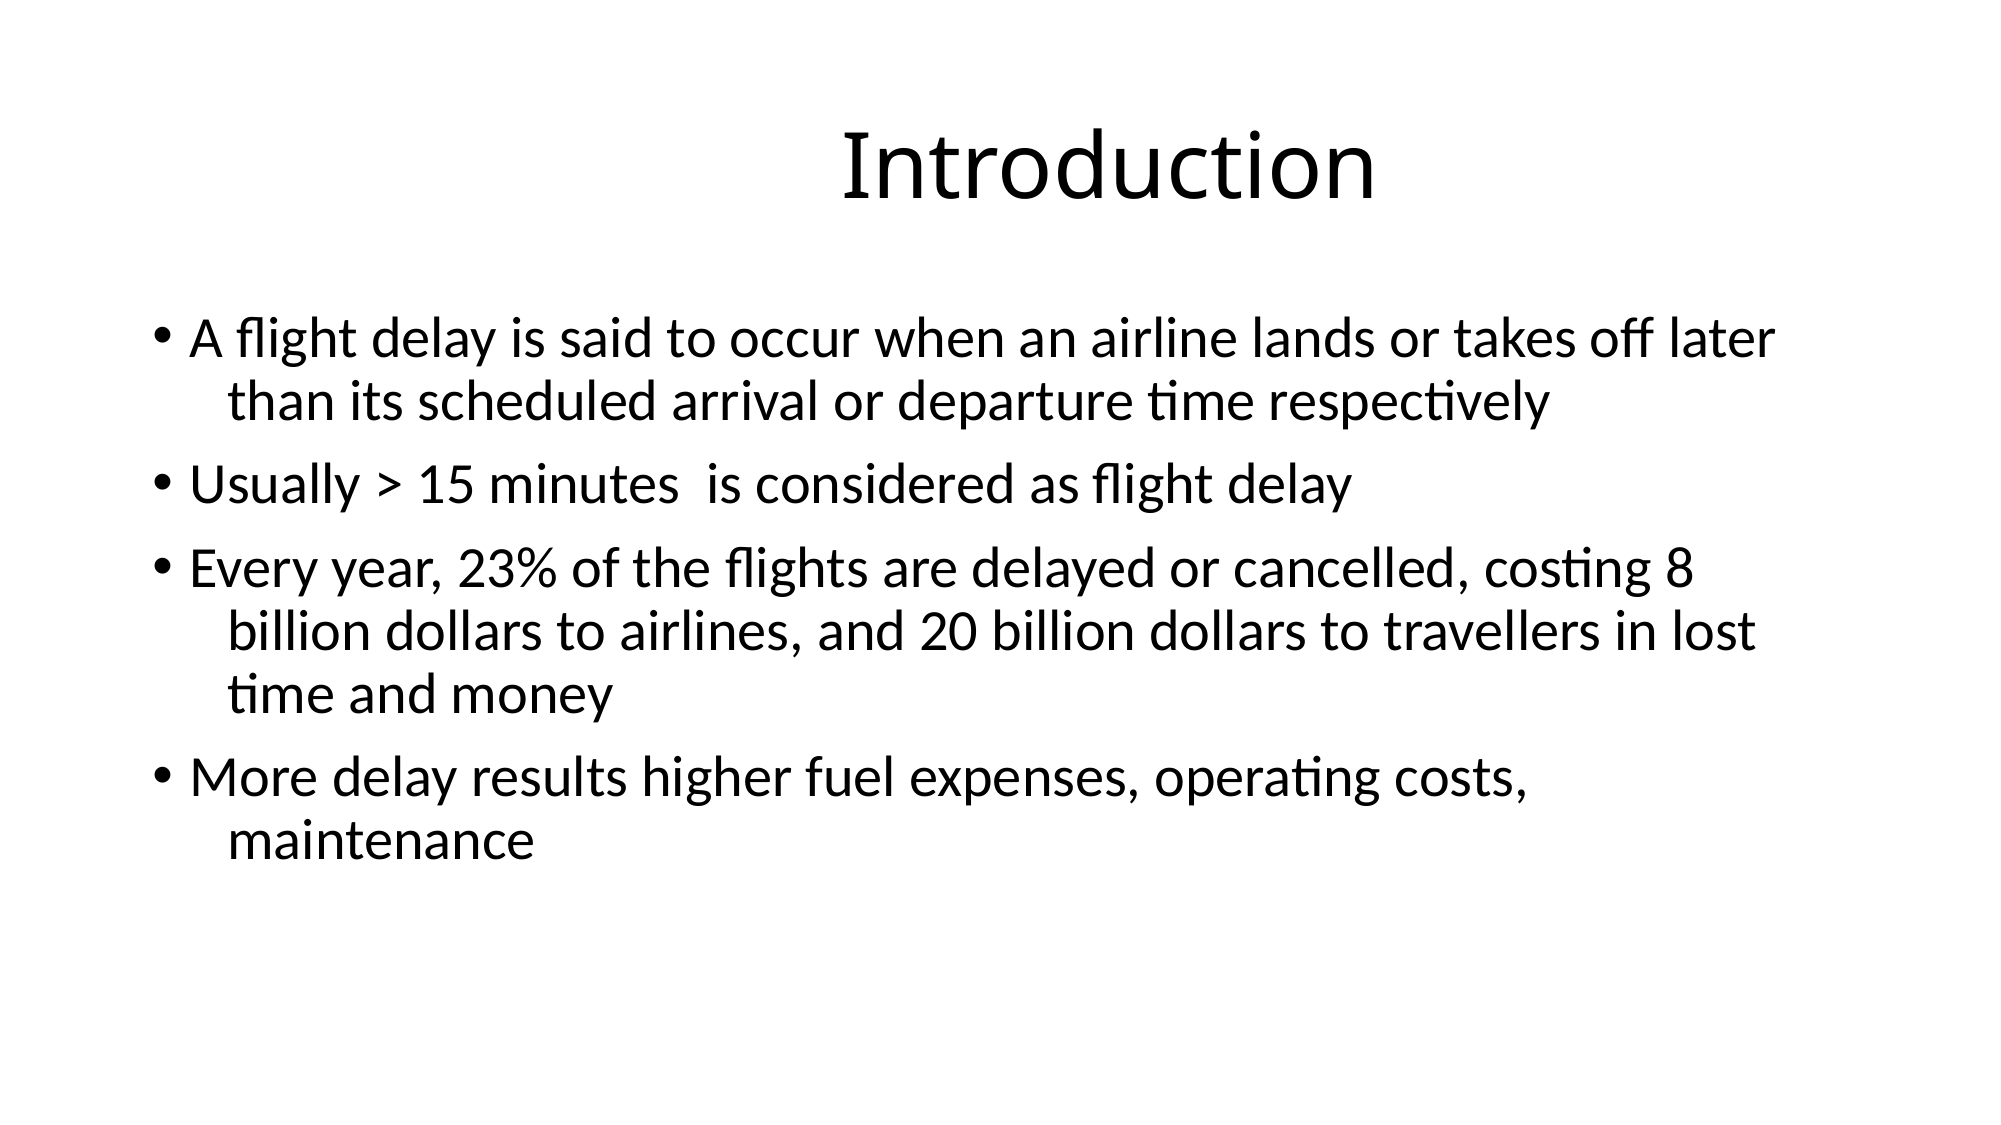

# Introduction
A flight delay is said to occur when an airline lands or takes off later than its scheduled arrival or departure time respectively
Usually > 15 minutes is considered as flight delay
Every year, 23% of the flights are delayed or cancelled, costing 8 billion dollars to airlines, and 20 billion dollars to travellers in lost time and money
More delay results higher fuel expenses, operating costs, maintenance